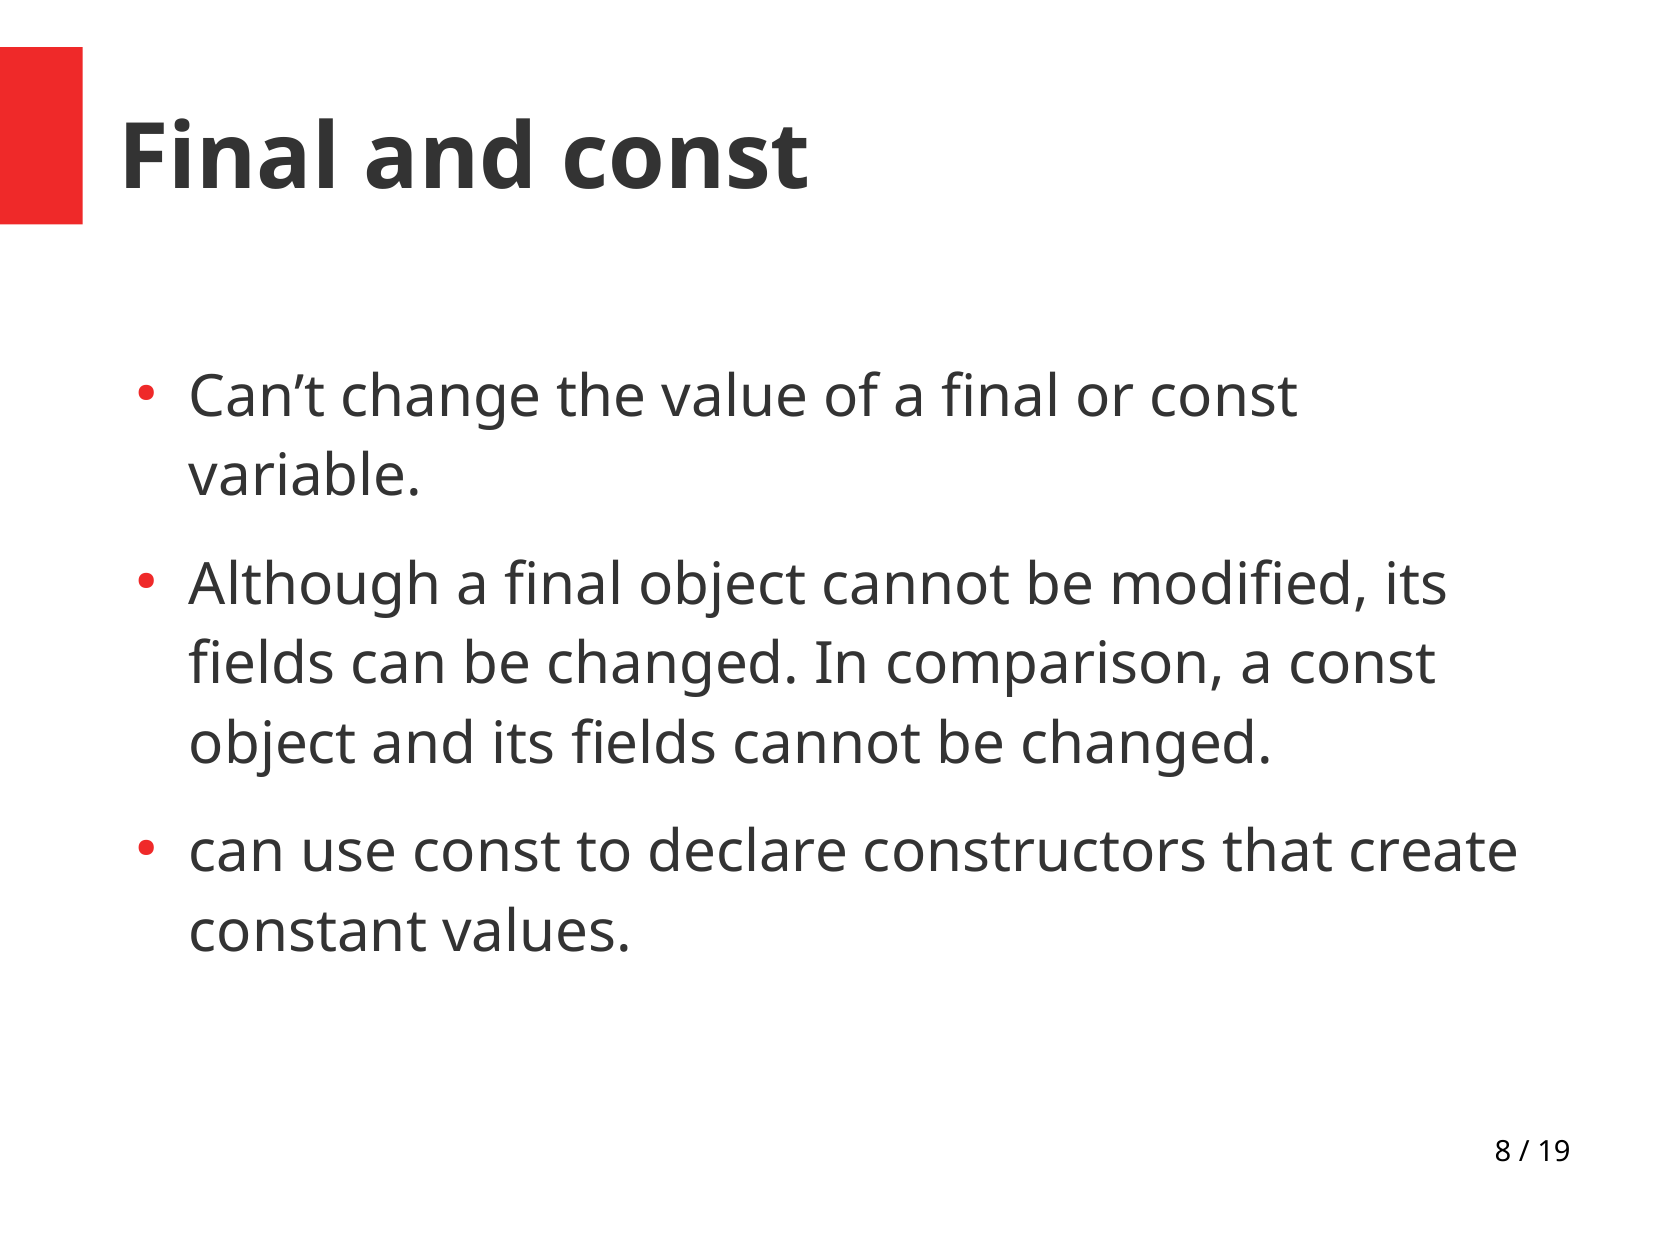

# Final and const
Can’t change the value of a final or const variable.
Although a final object cannot be modified, its fields can be changed. In comparison, a const object and its fields cannot be changed.
can use const to declare constructors that create constant values.
8